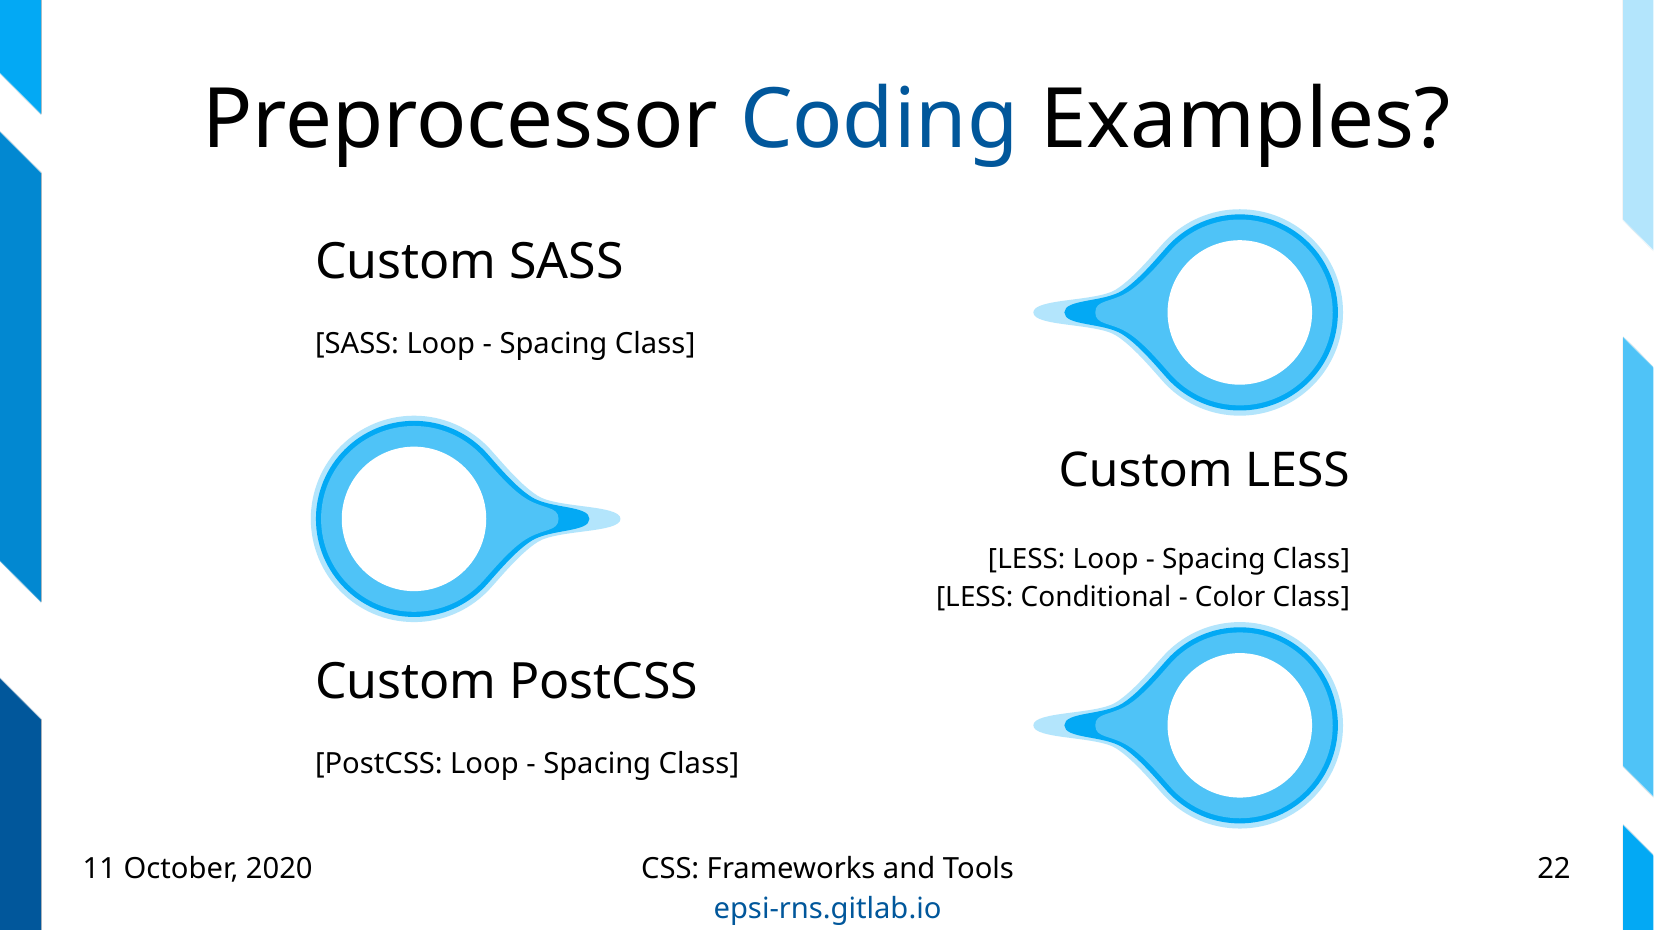

# Preprocessor Coding Examples?
Custom SASS
[SASS: Loop - Spacing Class]
Custom LESS
[LESS: Loop - Spacing Class]
[LESS: Conditional - Color Class]
Custom PostCSS
[PostCSS: Loop - Spacing Class]
11 October, 2020
CSS: Frameworks and Tools
22